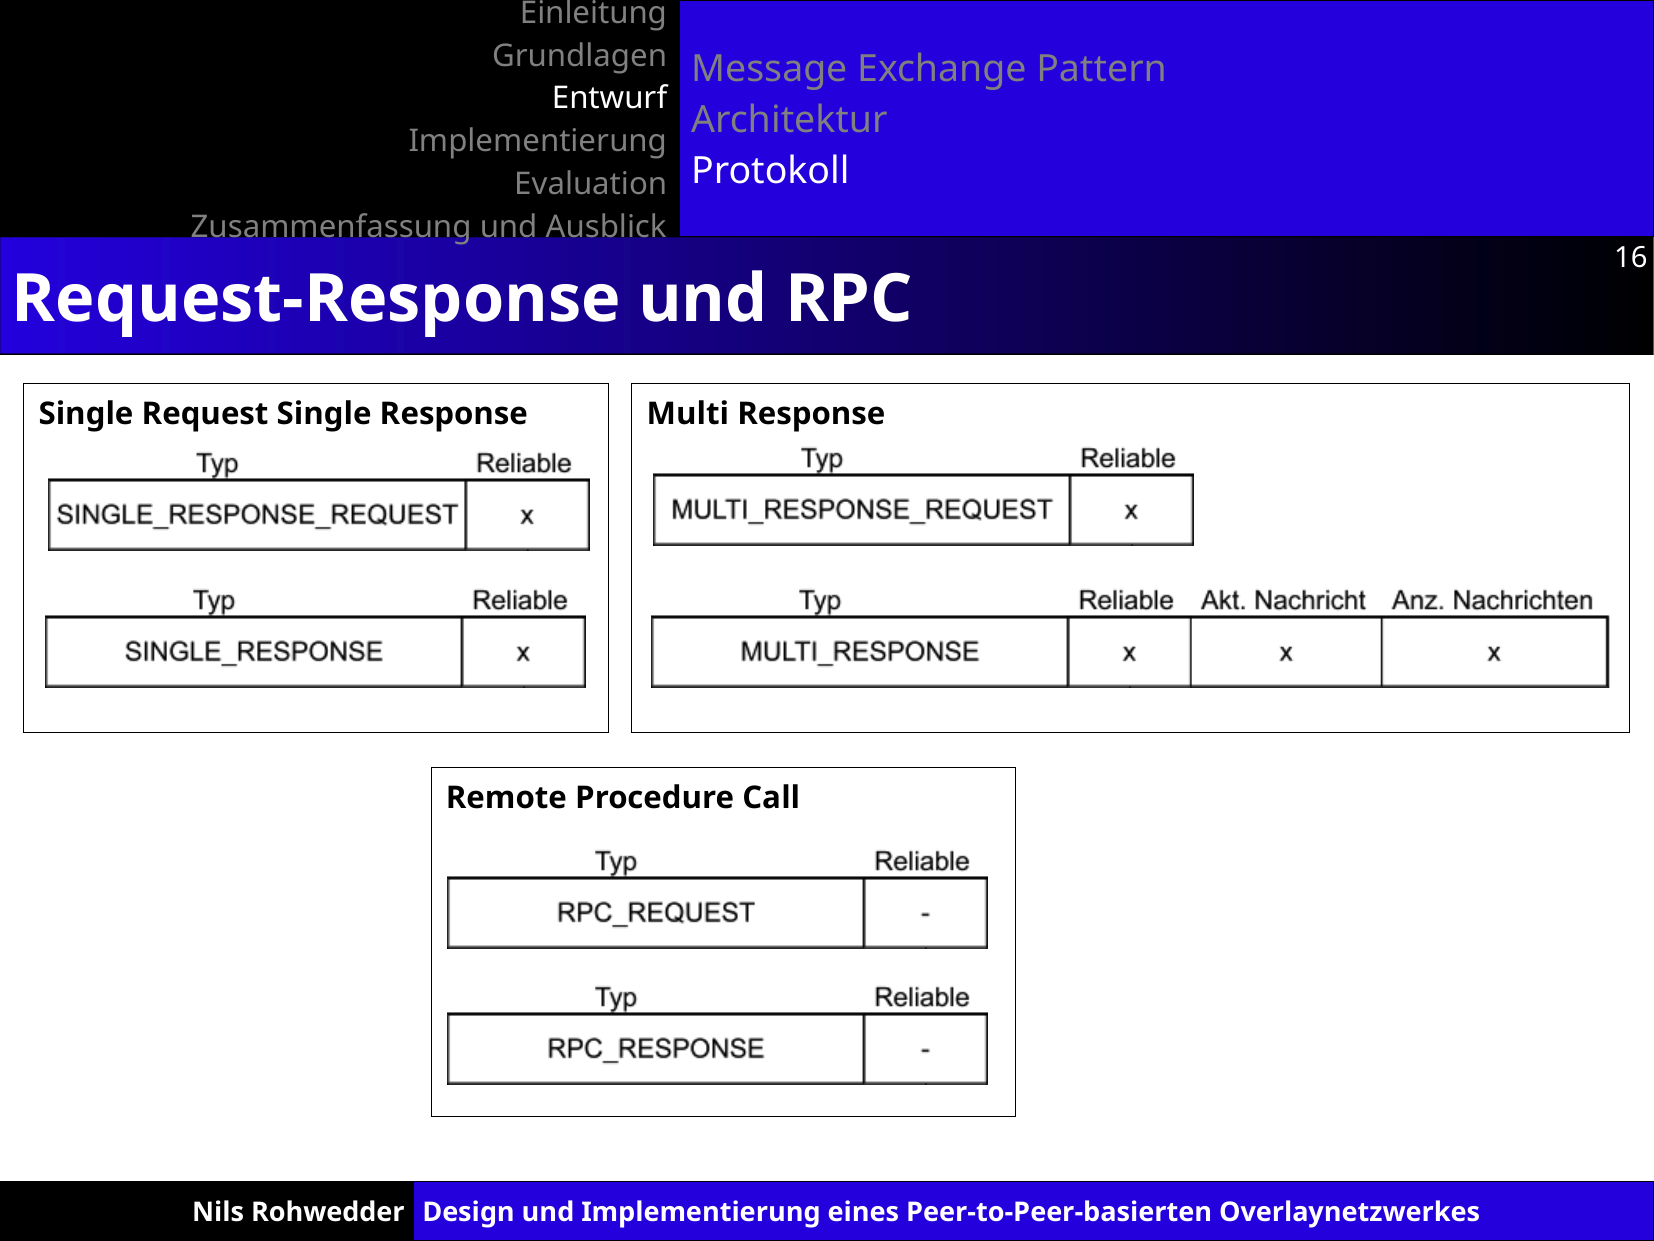

# Request-Response und RPC
16
Single Request Single Response
Multi Response
Remote Procedure Call